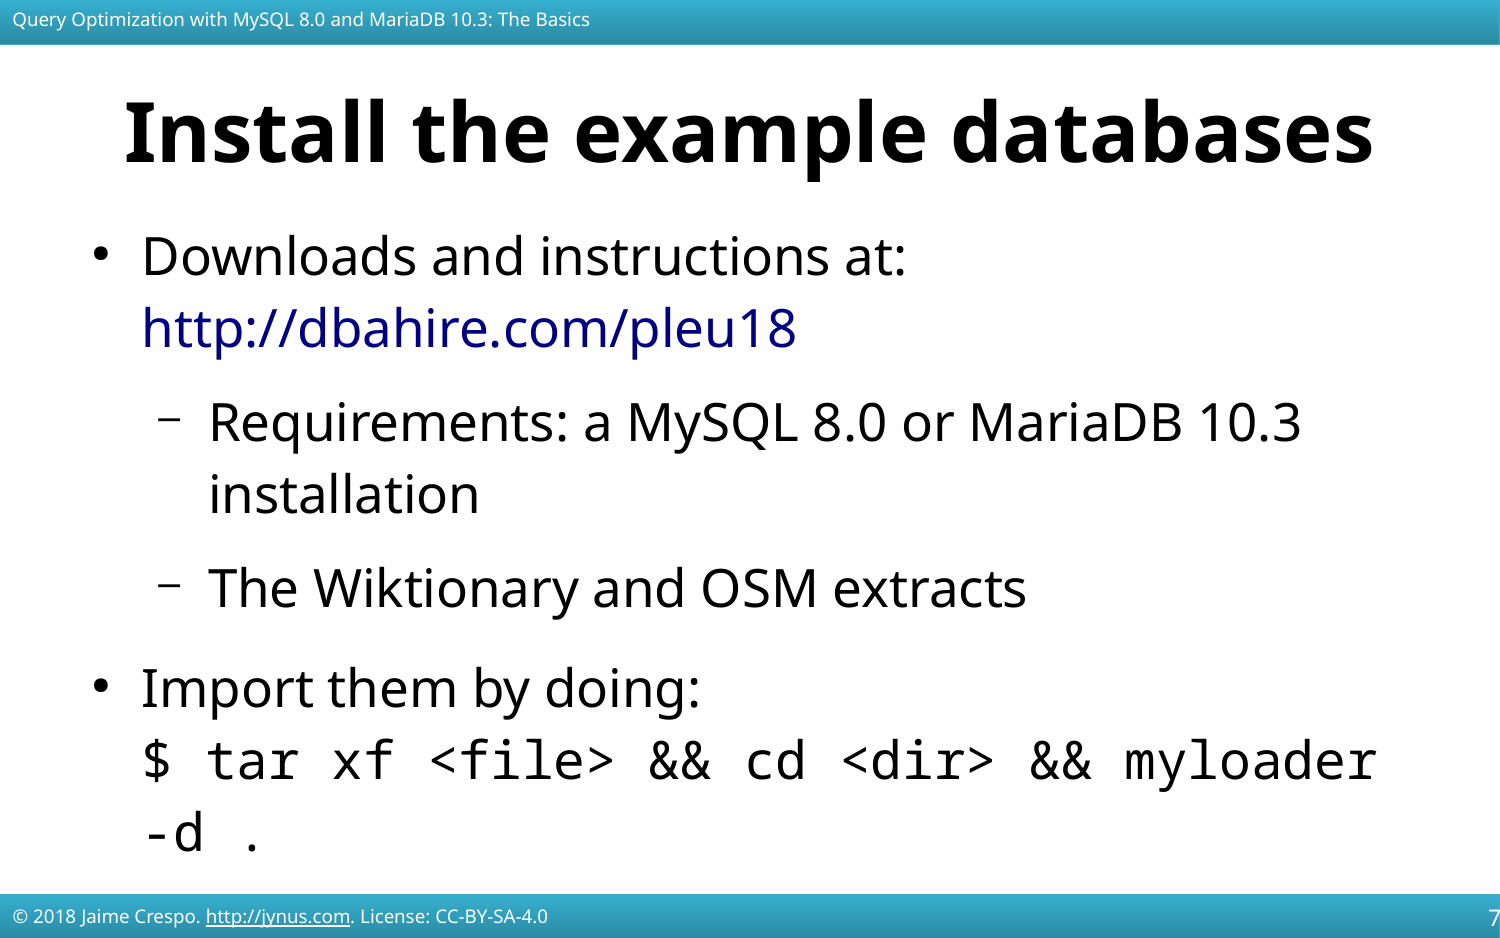

# Install the example databases
Downloads and instructions at:
http://dbahire.com/pleu18
Requirements: a MySQL 8.0 or MariaDB 10.3 installation
The Wiktionary and OSM extracts
Import them by doing:
$ tar xf <file> && cd <dir> && myloader -d .